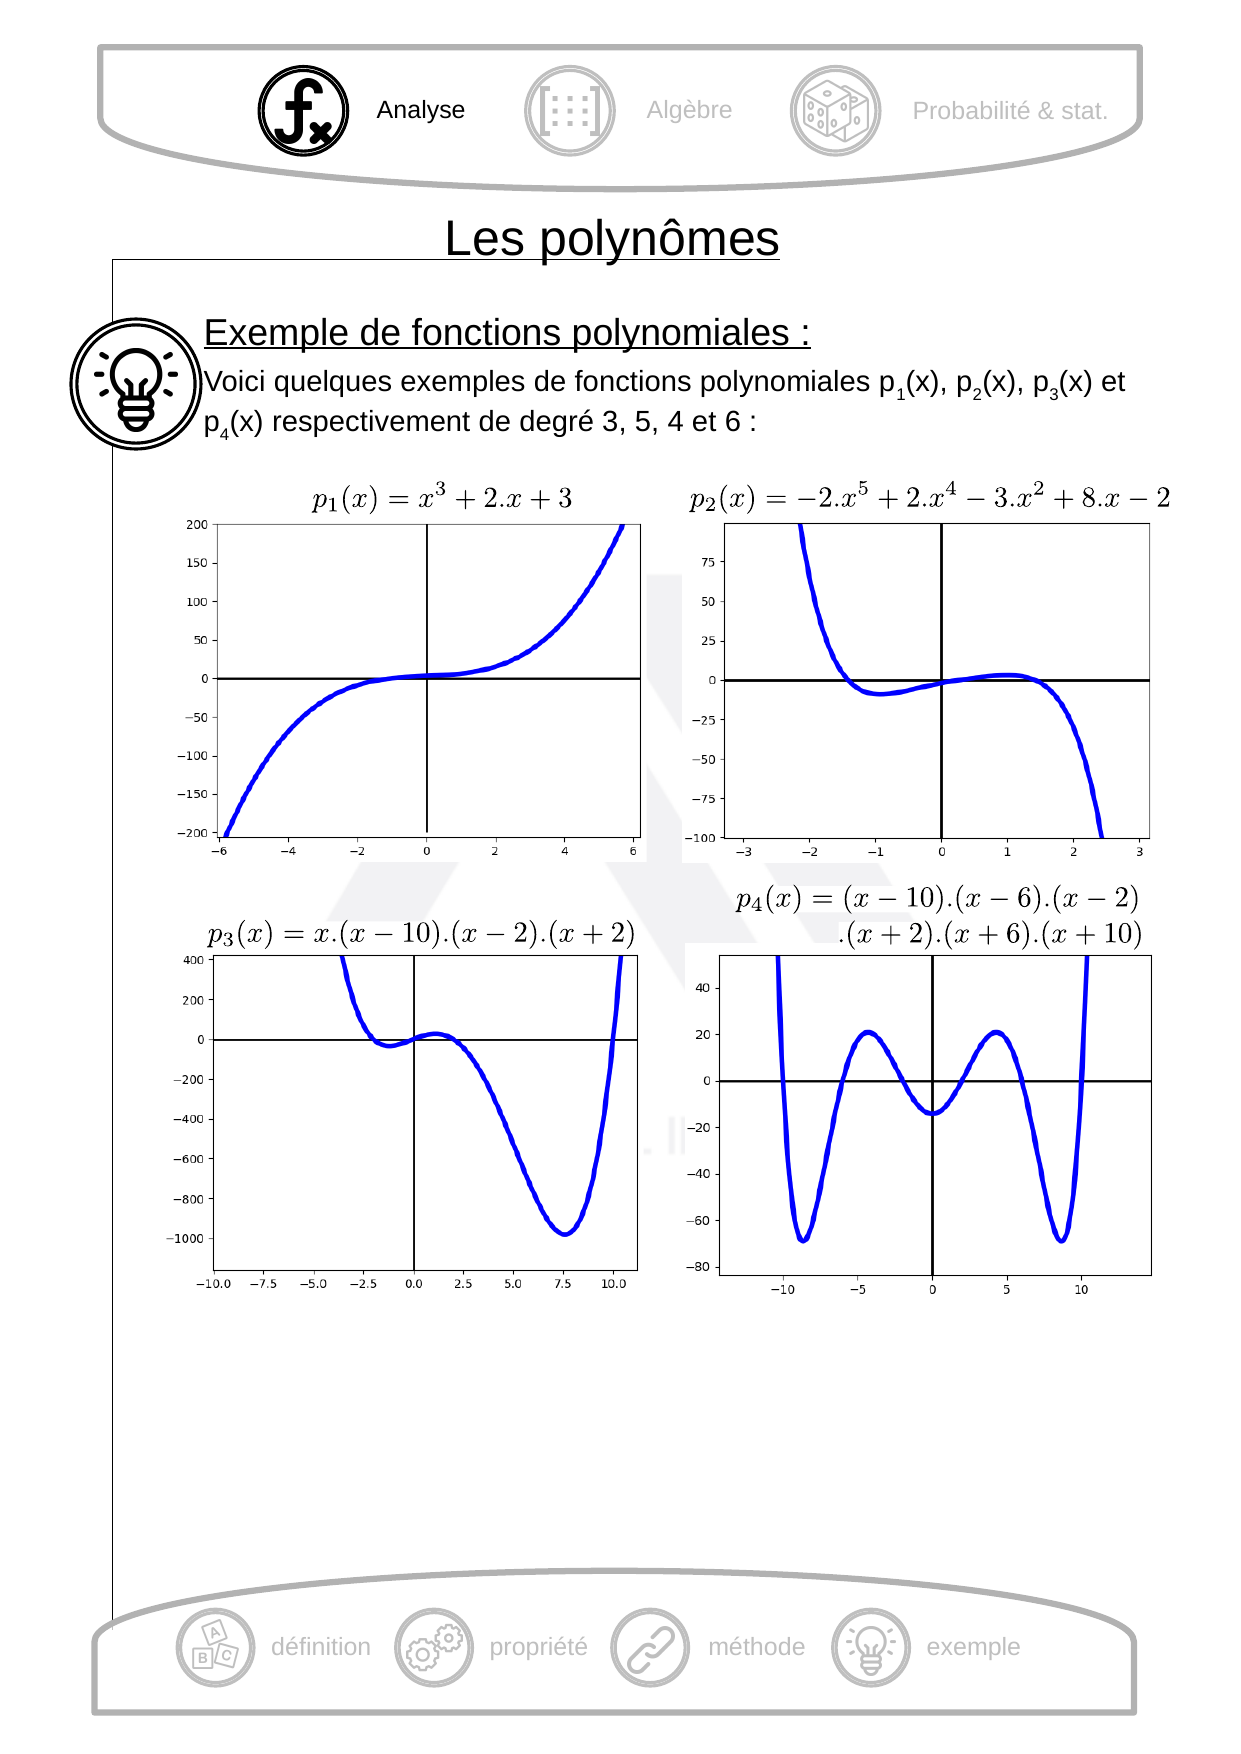

Algèbre
Analyse
Probabilité & stat.
Les polynômes
Exemple de fonctions polynomiales :
Voici quelques exemples de fonctions polynomiales p1(x), p2(x), p3(x) et p4(x) respectivement de degré 3, 5, 4 et 6 :
définition
propriété
exemple
méthode